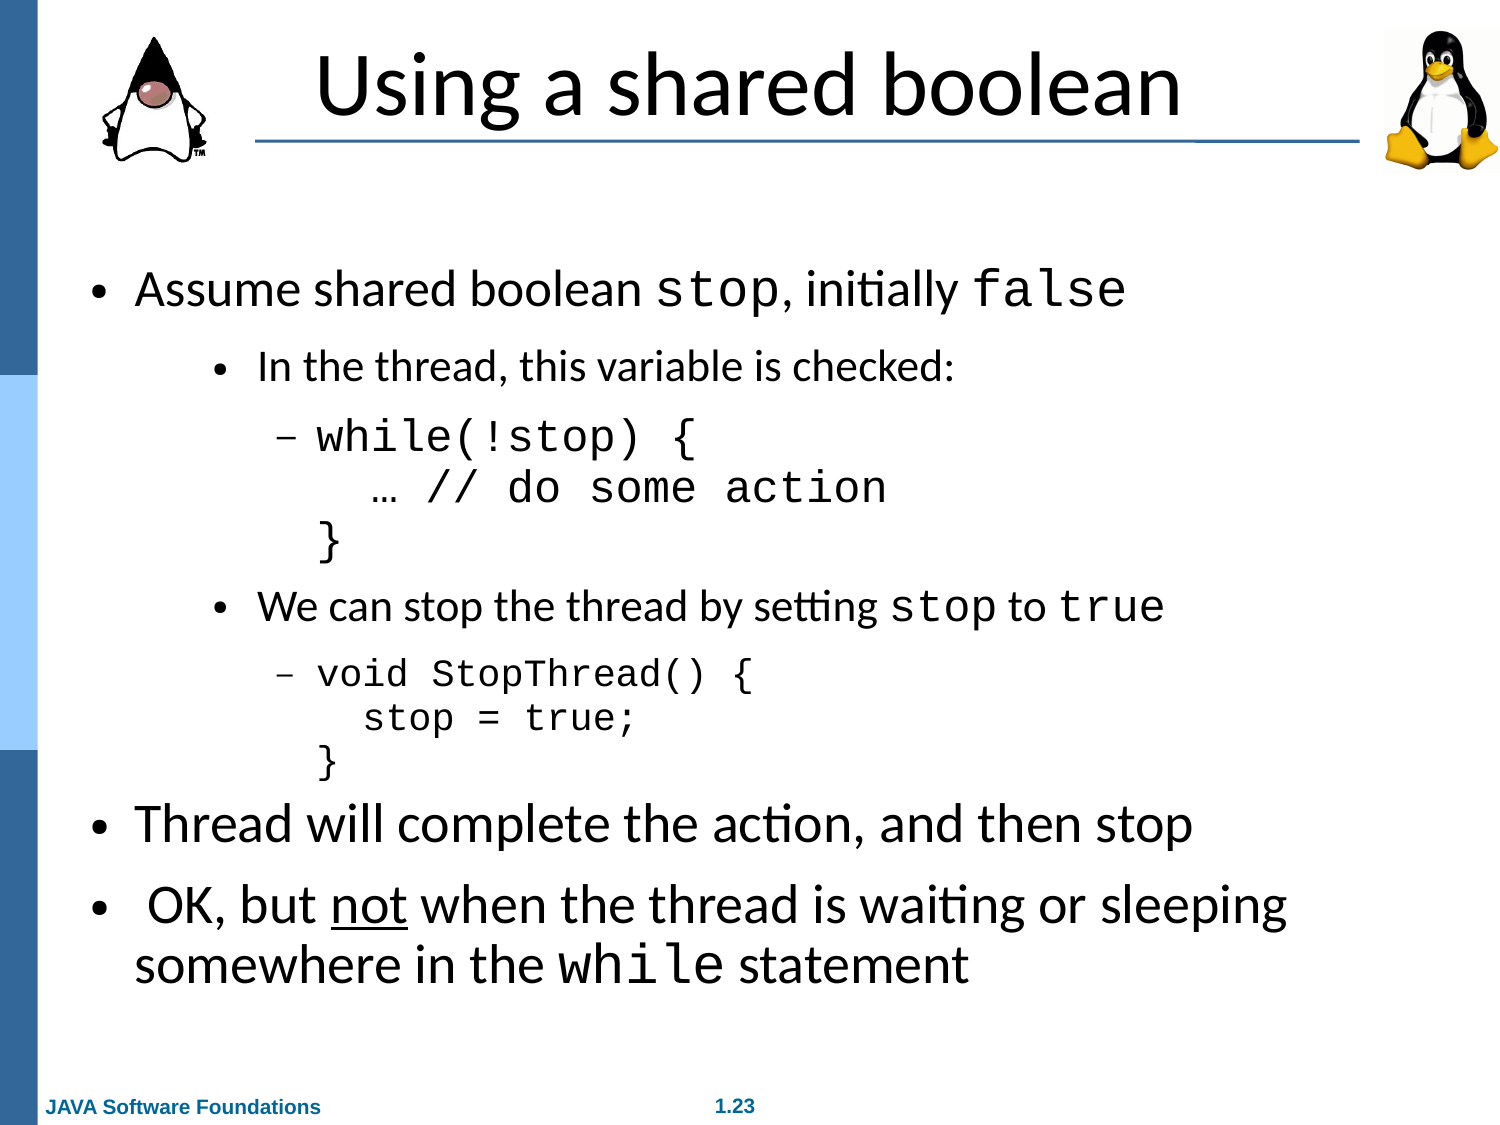

# Using a shared boolean
Assume shared boolean stop, initially false
In the thread, this variable is checked:
while(!stop) {
 … // do some action
}
We can stop the thread by setting stop to true
void StopThread() {
 stop = true;
}
Thread will complete the action, and then stop
 OK, but not when the thread is waiting or sleeping somewhere in the while statement